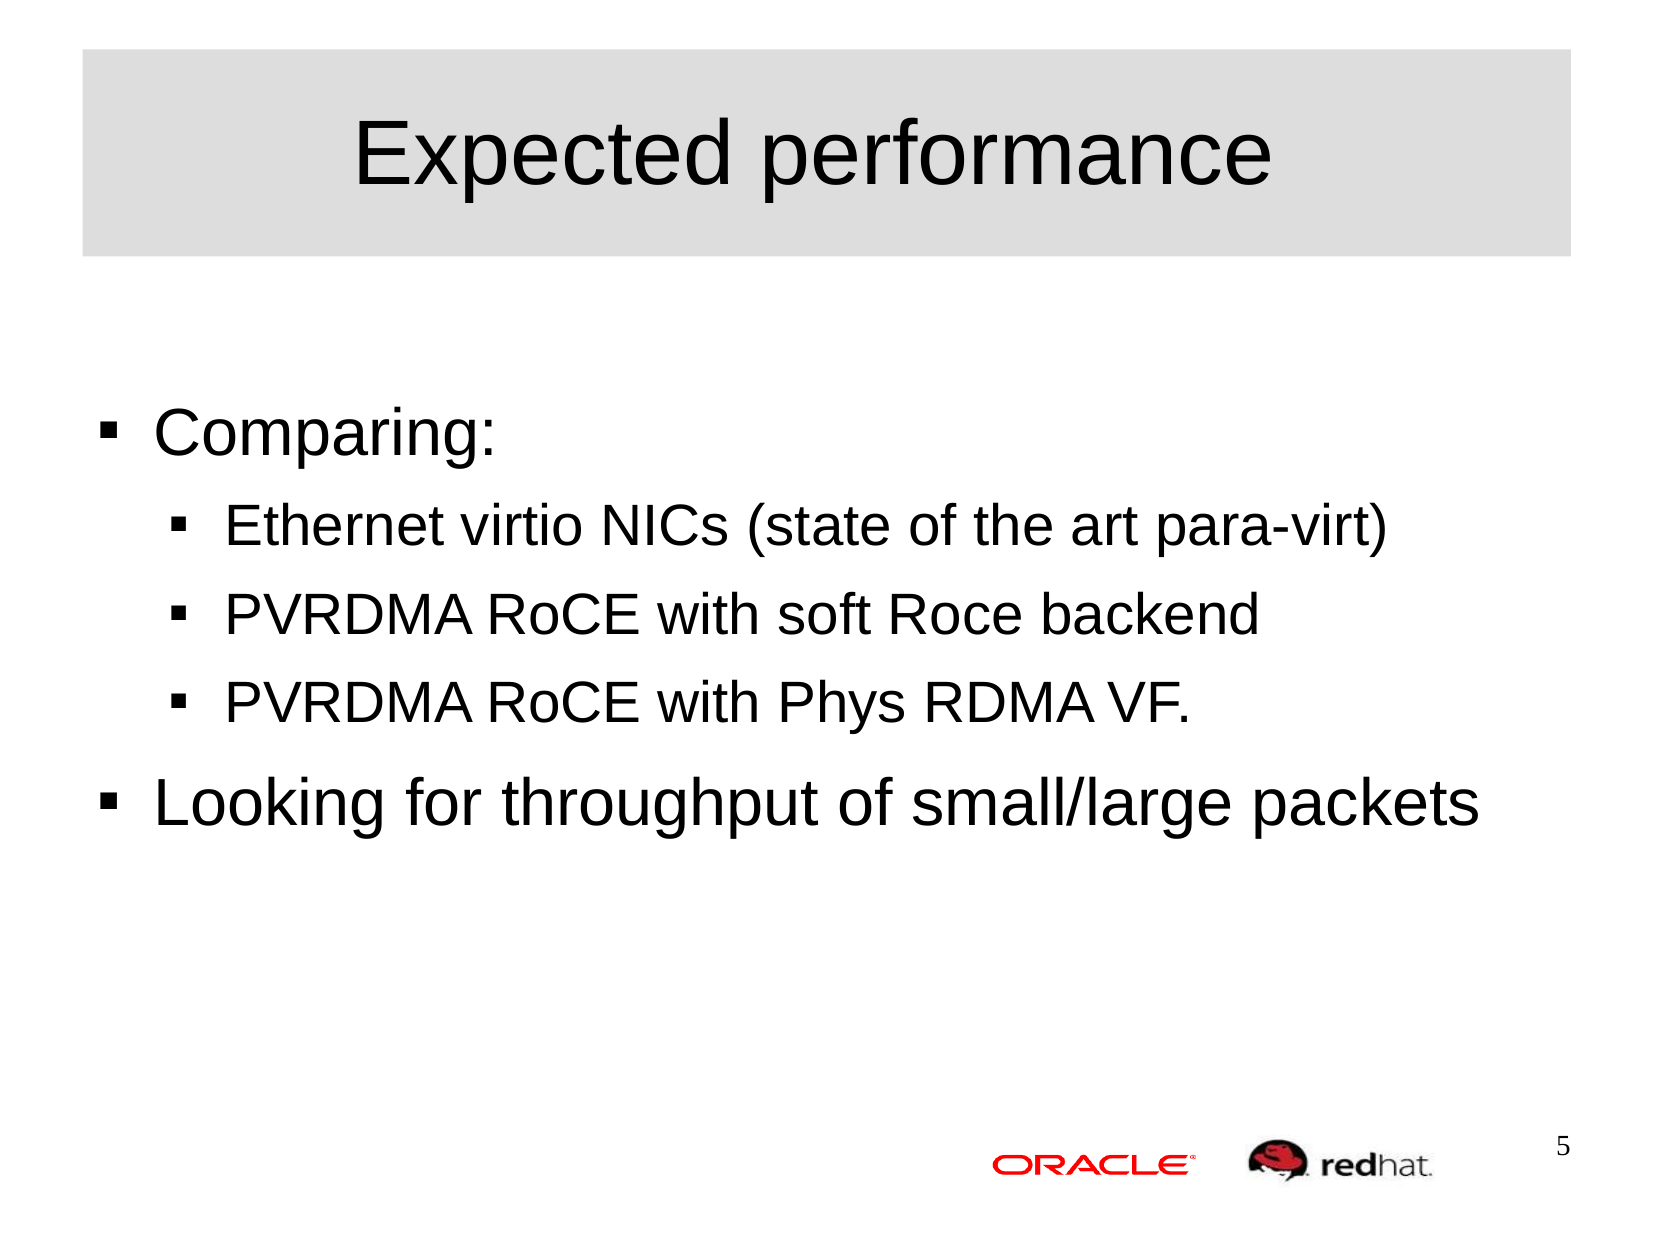

# Expected performance
Comparing:
Ethernet virtio NICs (state of the art para-virt)
PVRDMA RoCE with soft Roce backend
PVRDMA RoCE with Phys RDMA VF.
Looking for throughput of small/large packets
5